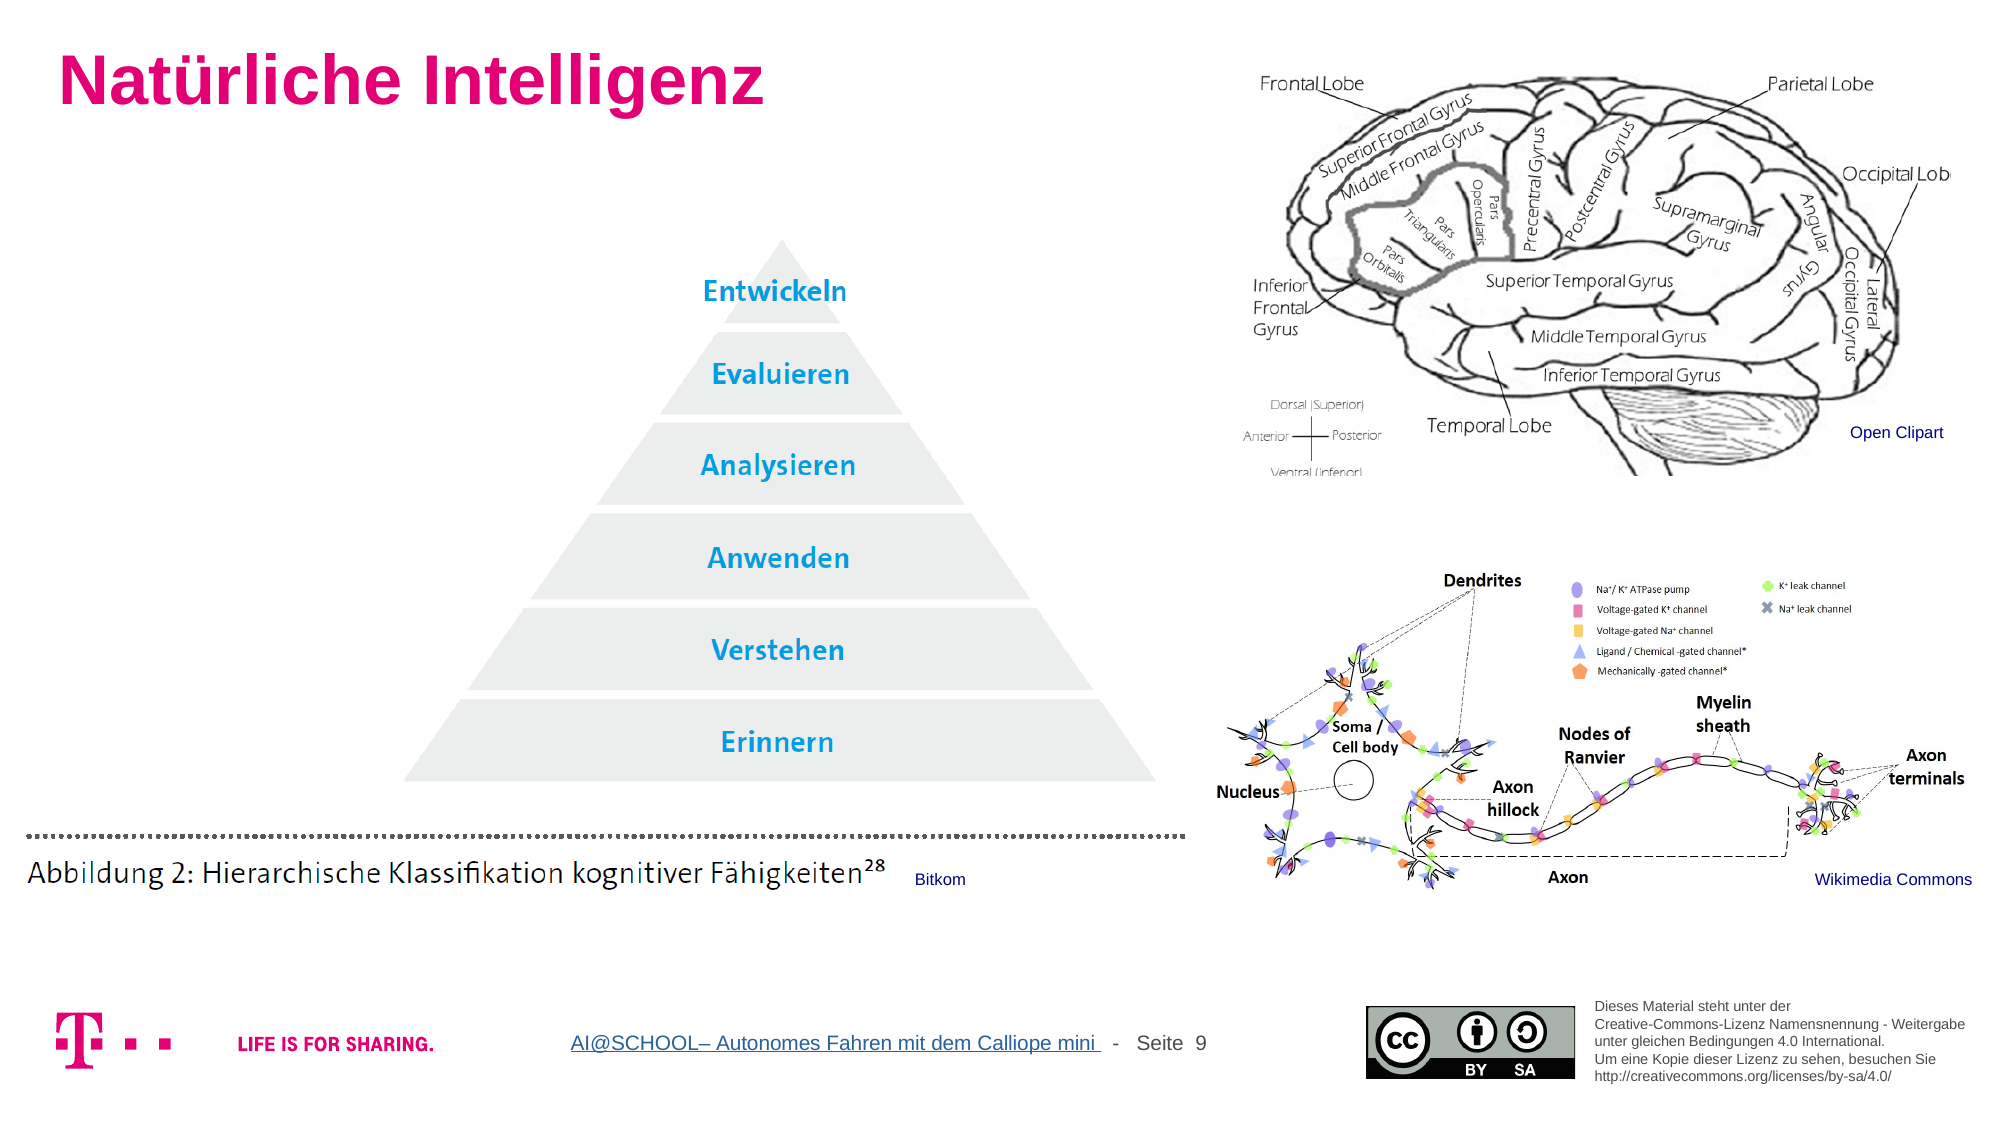

# Natürliche Intelligenz
Open Clipart
Bitkom
Wikimedia Commons